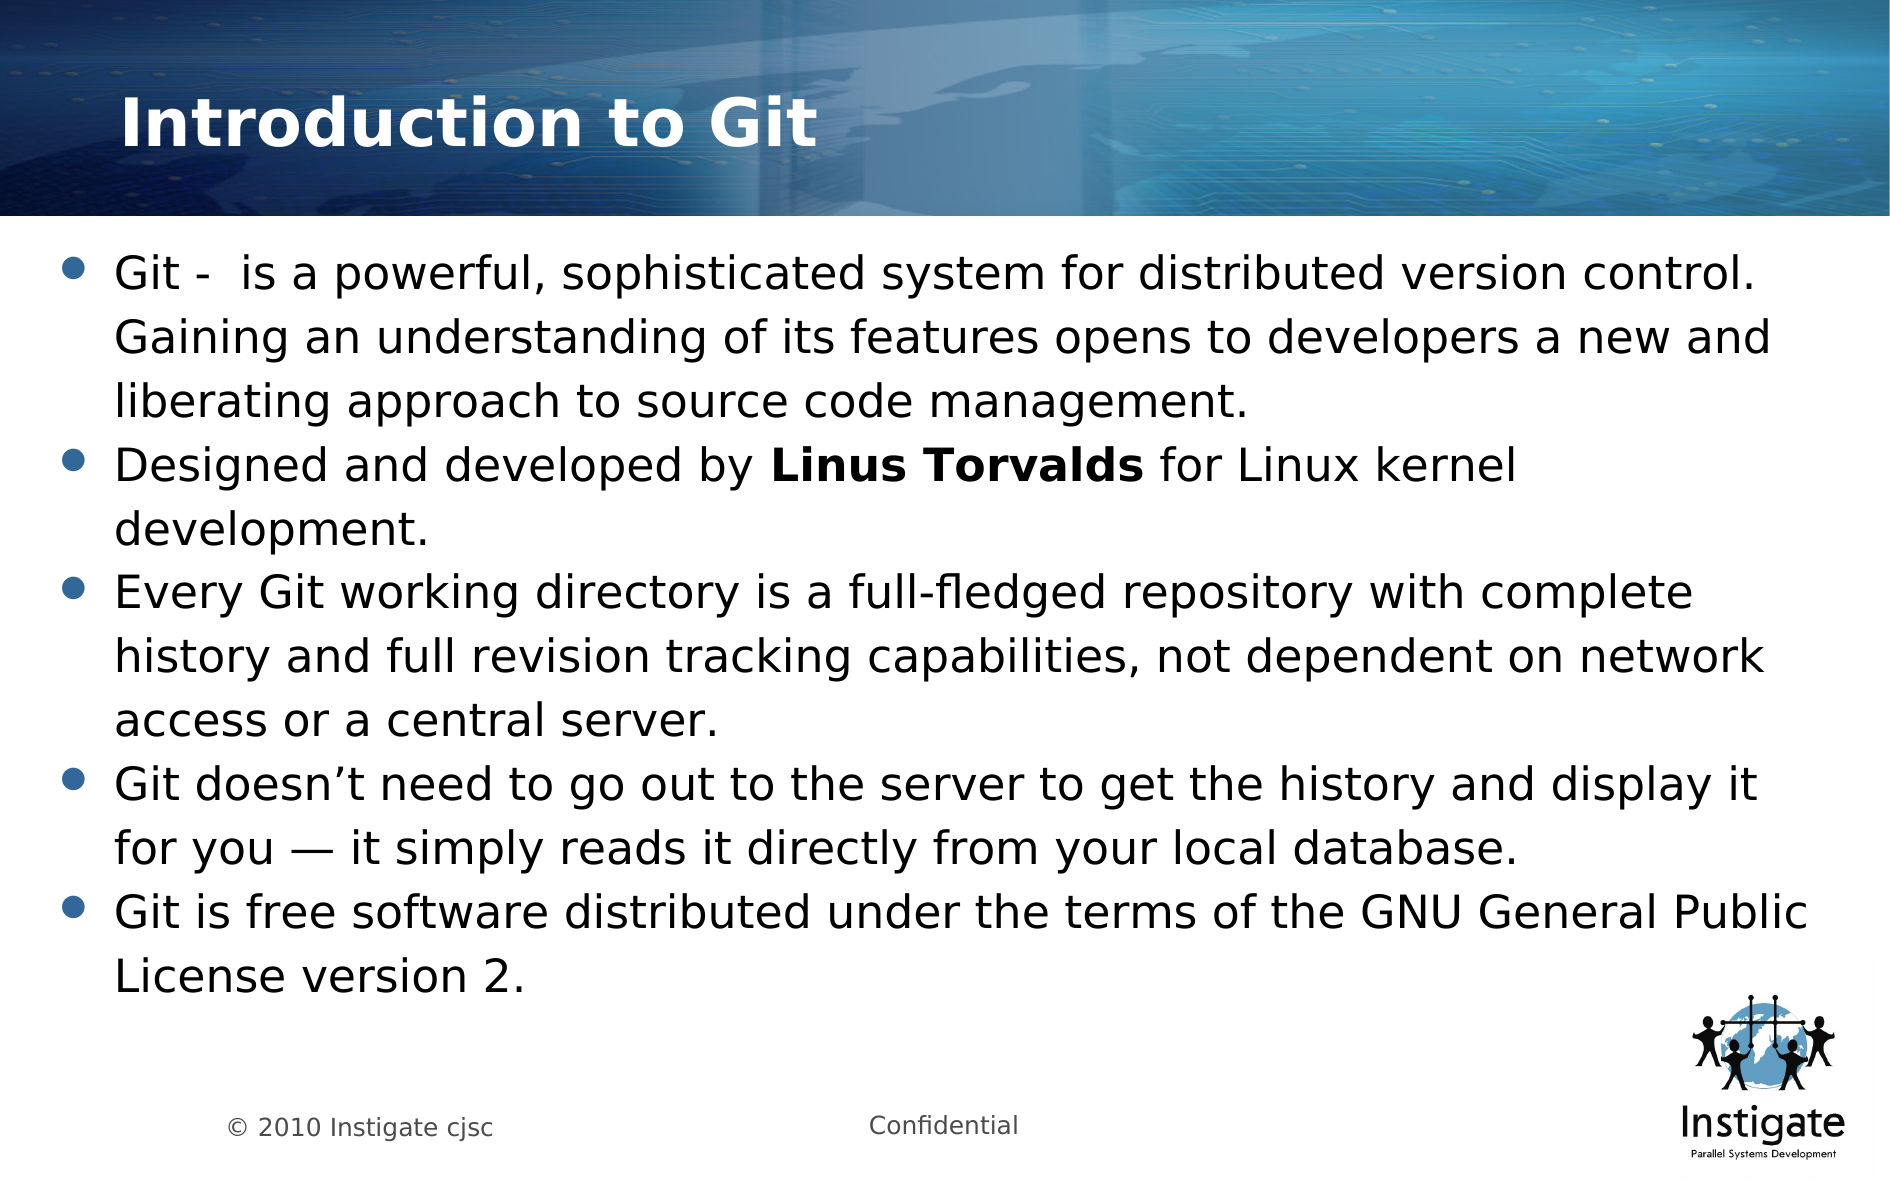

# Introduction to Git
Git - is a powerful, sophisticated system for distributed version control. Gaining an understanding of its features opens to developers a new and liberating approach to source code management.
Designed and developed by Linus Torvalds for Linux kernel development.
Every Git working directory is a full-fledged repository with complete history and full revision tracking capabilities, not dependent on network access or a central server.
Git doesn’t need to go out to the server to get the history and display it for you — it simply reads it directly from your local database.
Git is free software distributed under the terms of the GNU General Public License version 2.